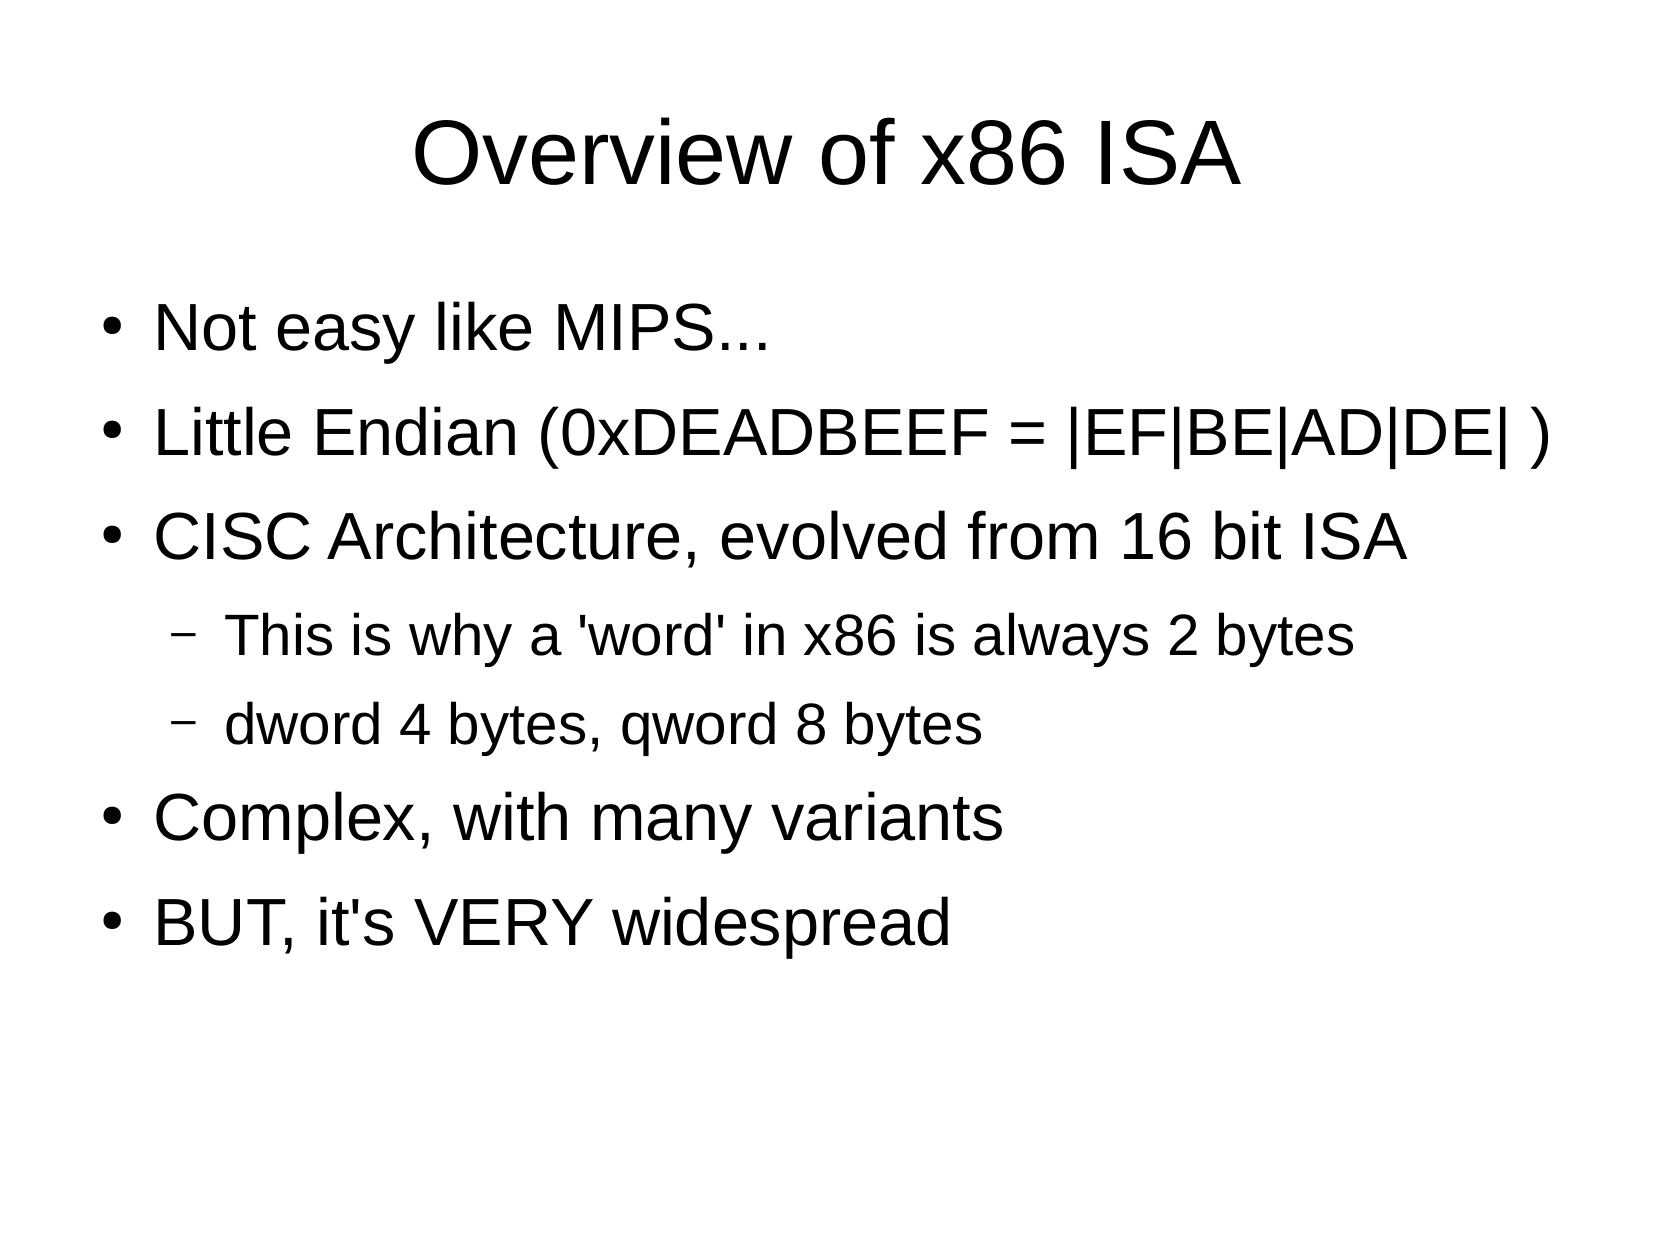

# Overview of x86 ISA
Not easy like MIPS...
Little Endian (0xDEADBEEF = |EF|BE|AD|DE| )
CISC Architecture, evolved from 16 bit ISA
This is why a 'word' in x86 is always 2 bytes
dword 4 bytes, qword 8 bytes
Complex, with many variants
BUT, it's VERY widespread